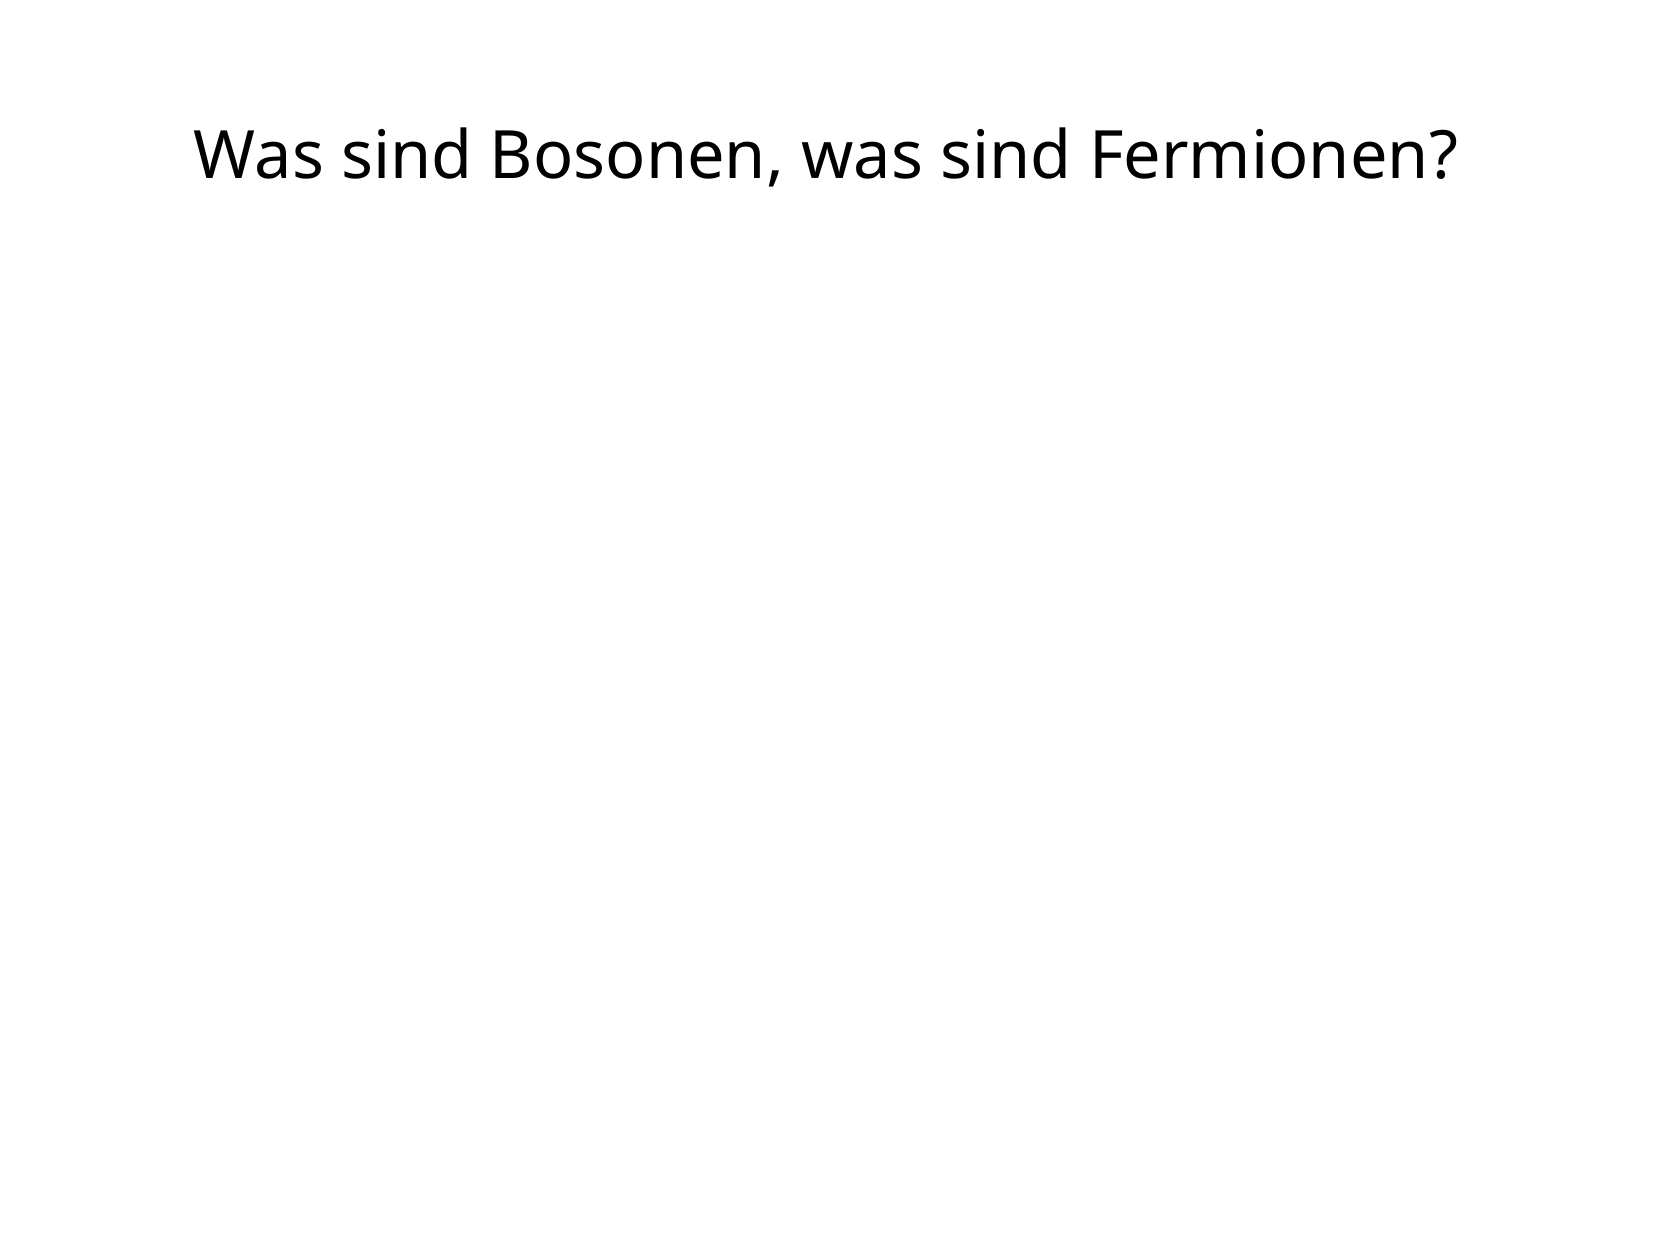

# Was sind Bosonen, was sind Fermionen?